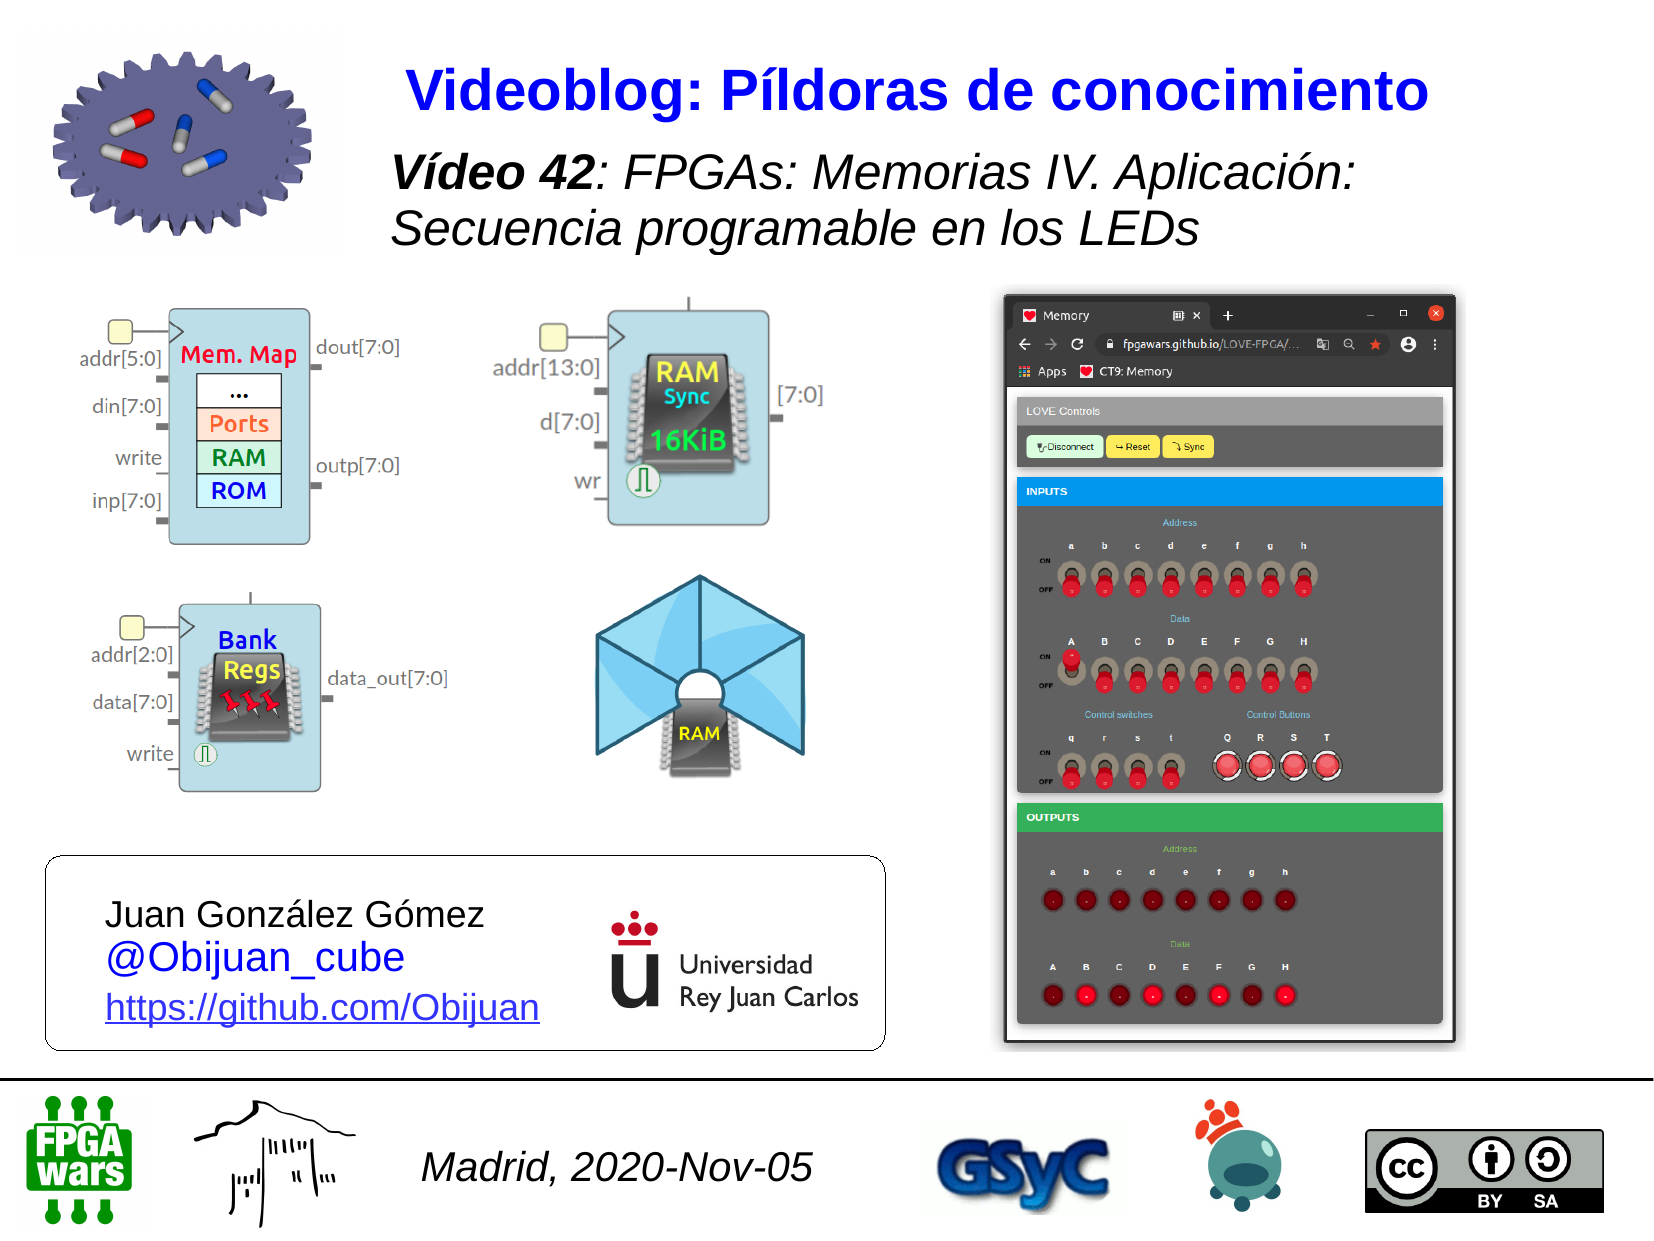

# Videoblog: Píldoras de conocimiento
Vídeo 42: FPGAs: Memorias IV. Aplicación: Secuencia programable en los LEDs
Juan González Gómez
@Obijuan_cube
https://github.com/Obijuan
Madrid, 2020-Nov-05